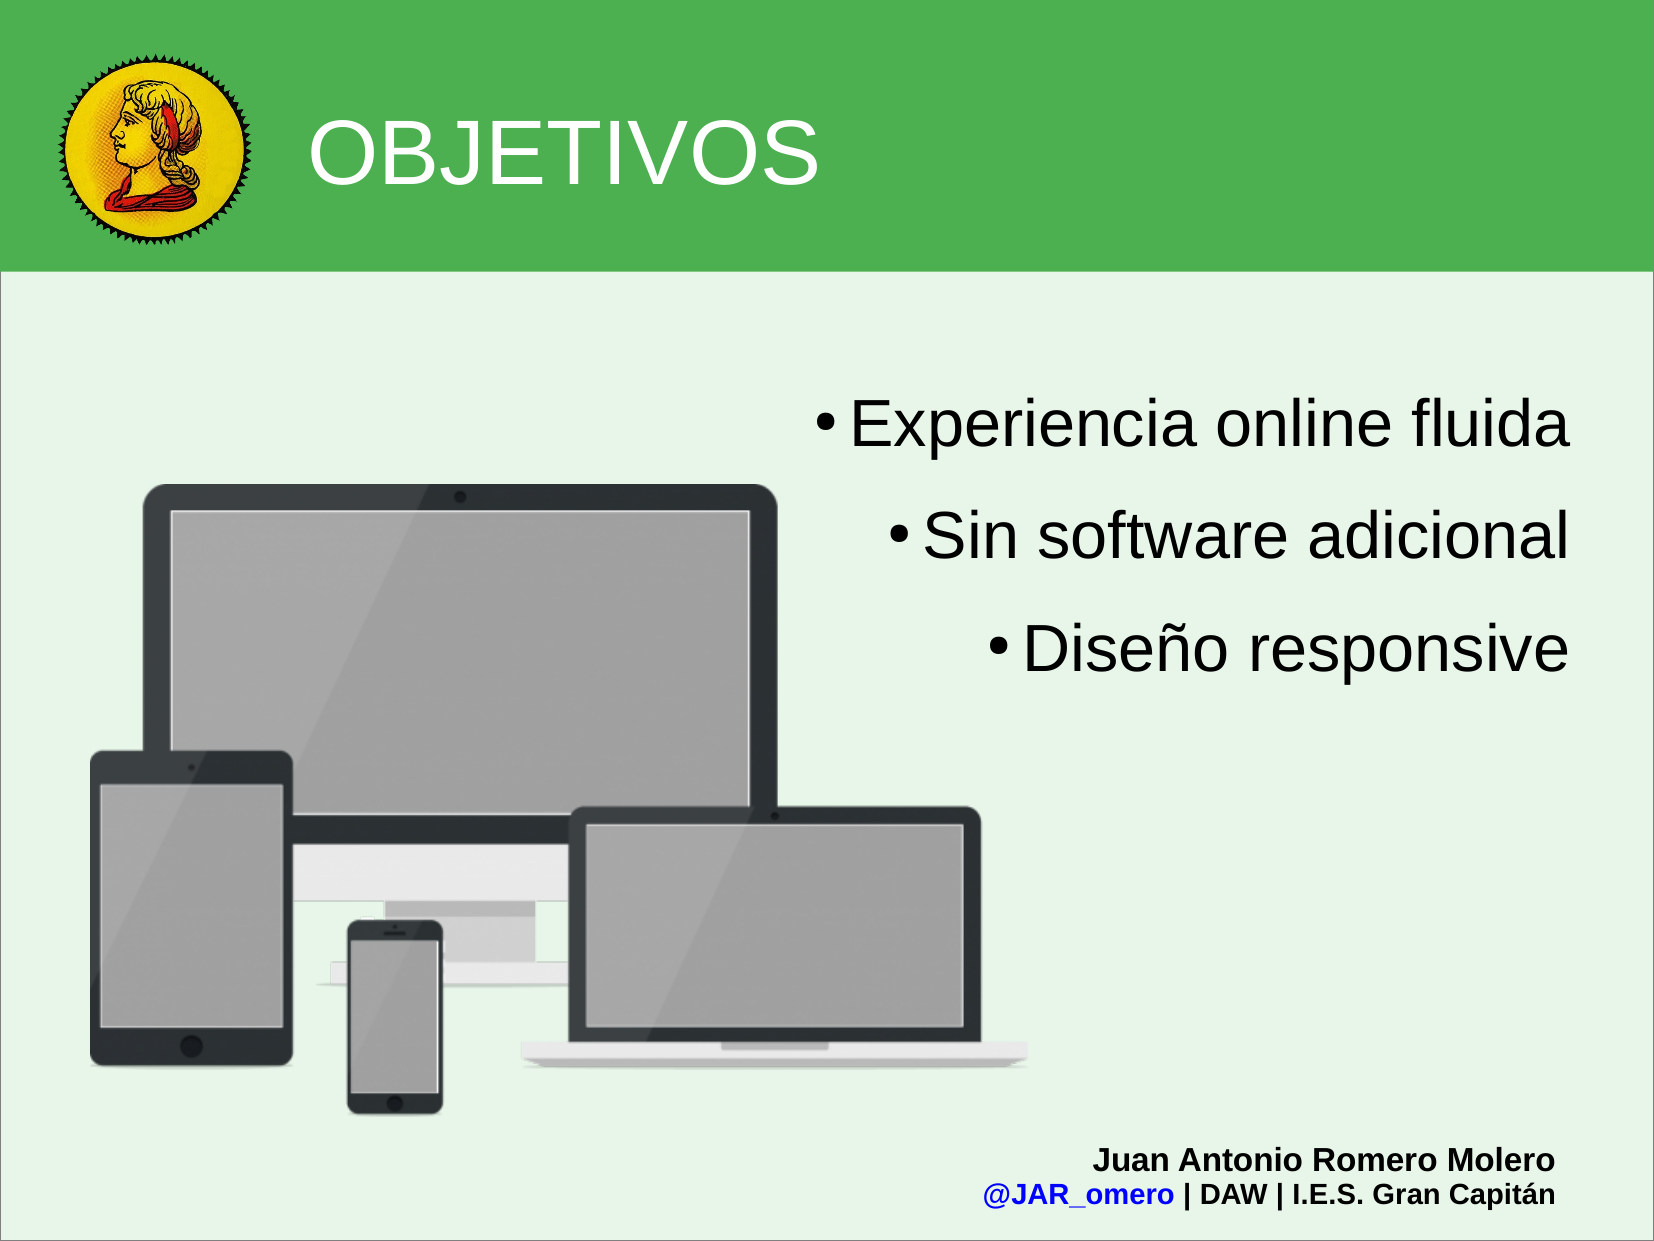

# OBJETIVOS
Experiencia online fluida
Sin software adicional
Diseño responsive
Juan Antonio Romero Molero
@JAR_omero | DAW | I.E.S. Gran Capitán